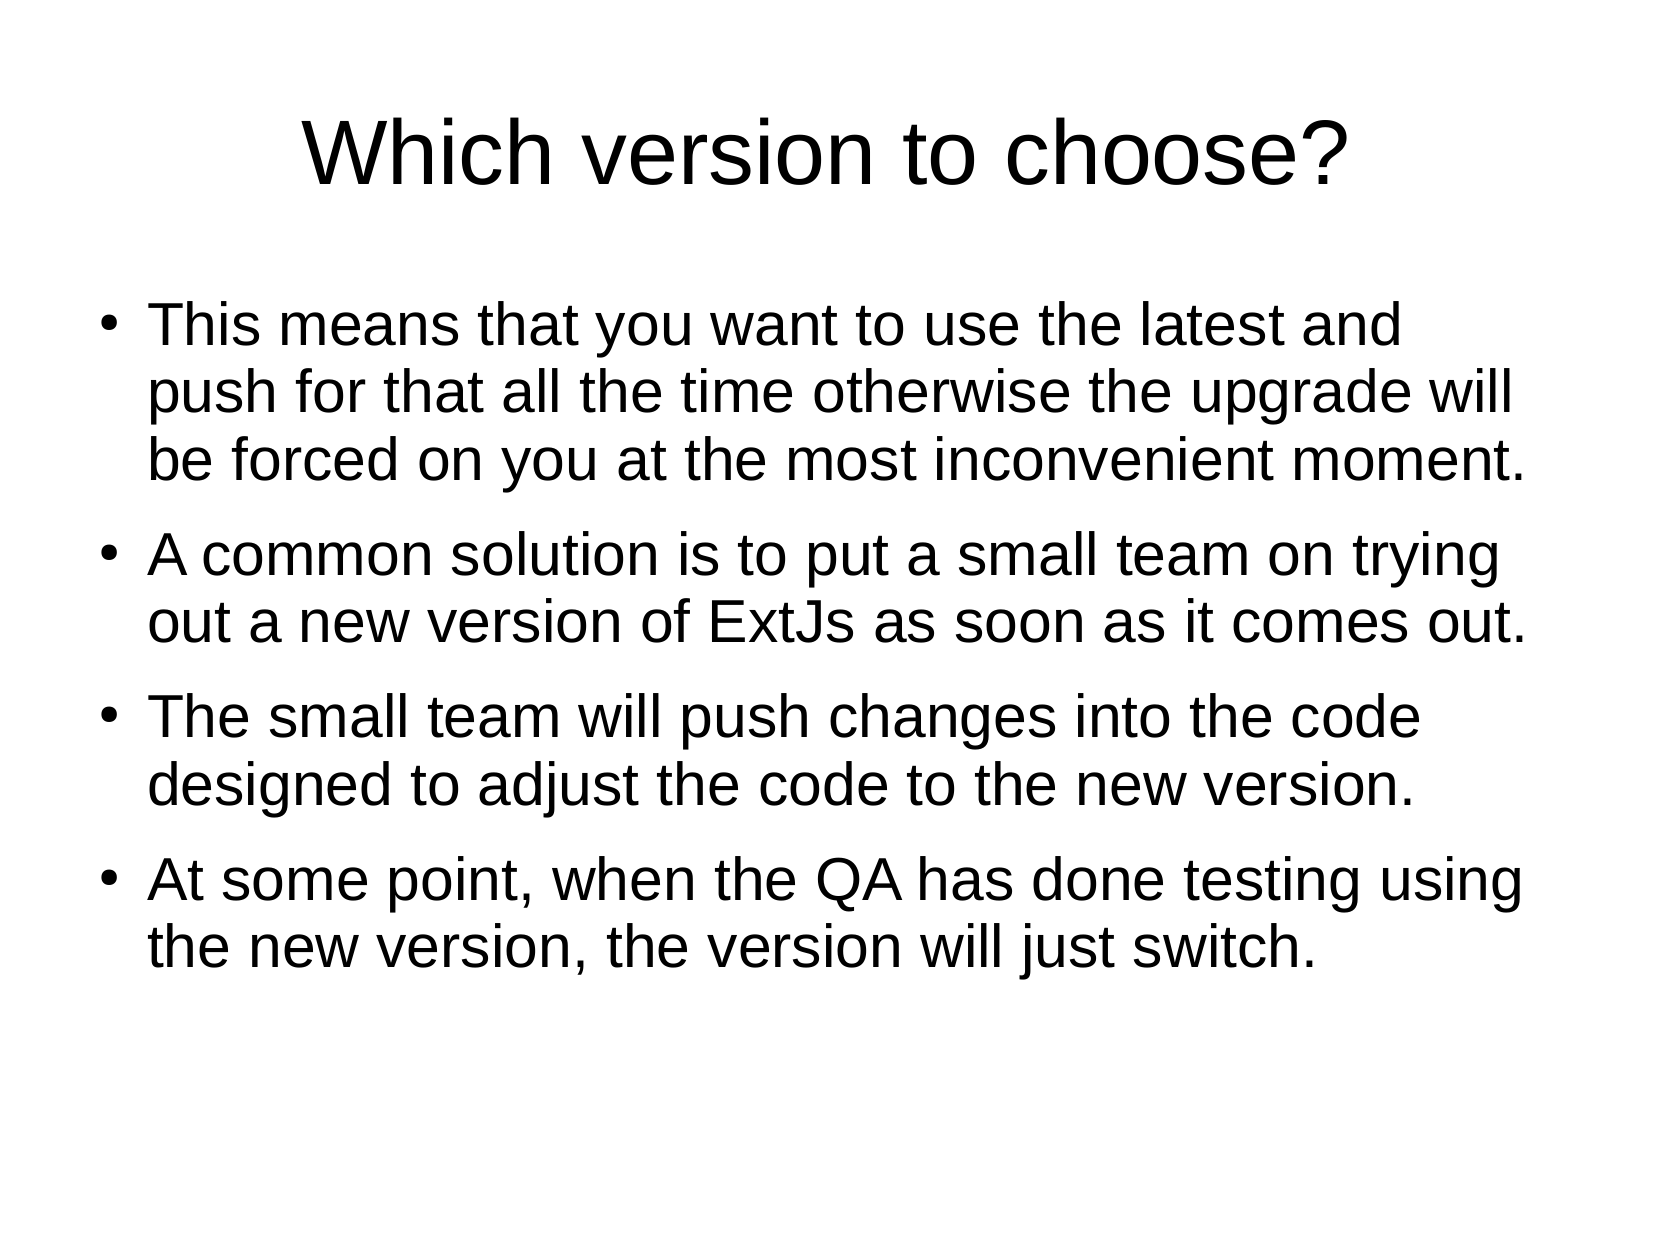

# Which version to choose?
This means that you want to use the latest and push for that all the time otherwise the upgrade will be forced on you at the most inconvenient moment.
A common solution is to put a small team on trying out a new version of ExtJs as soon as it comes out.
The small team will push changes into the code designed to adjust the code to the new version.
At some point, when the QA has done testing using the new version, the version will just switch.